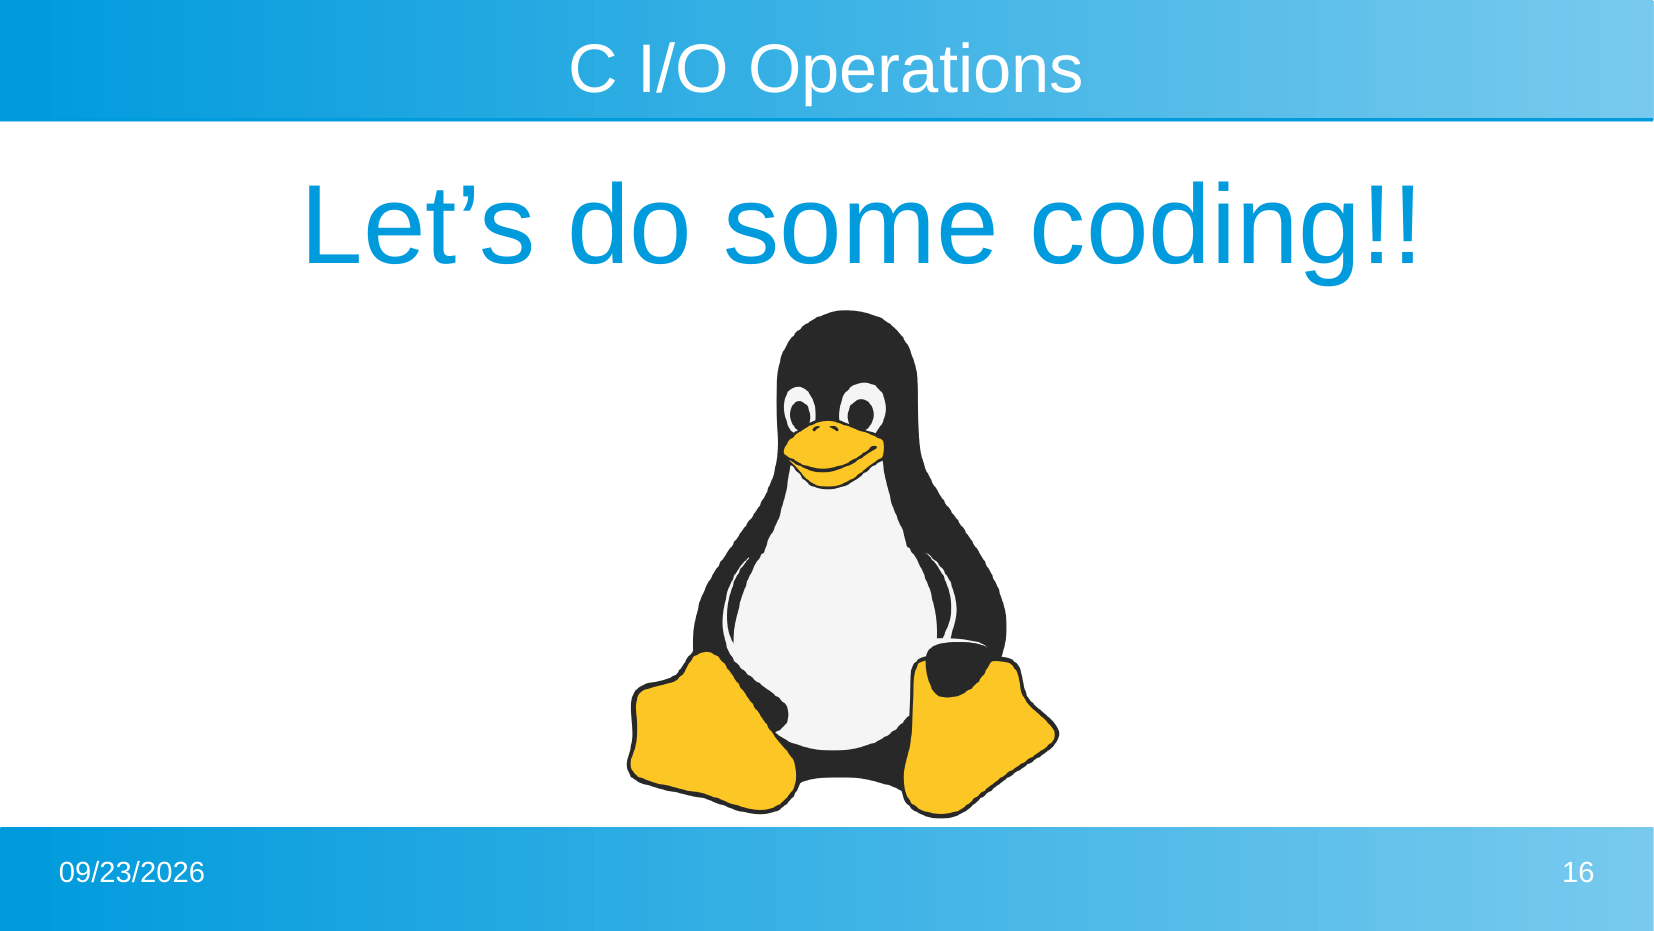

# C I/O Operations
Let’s do some coding!!
16